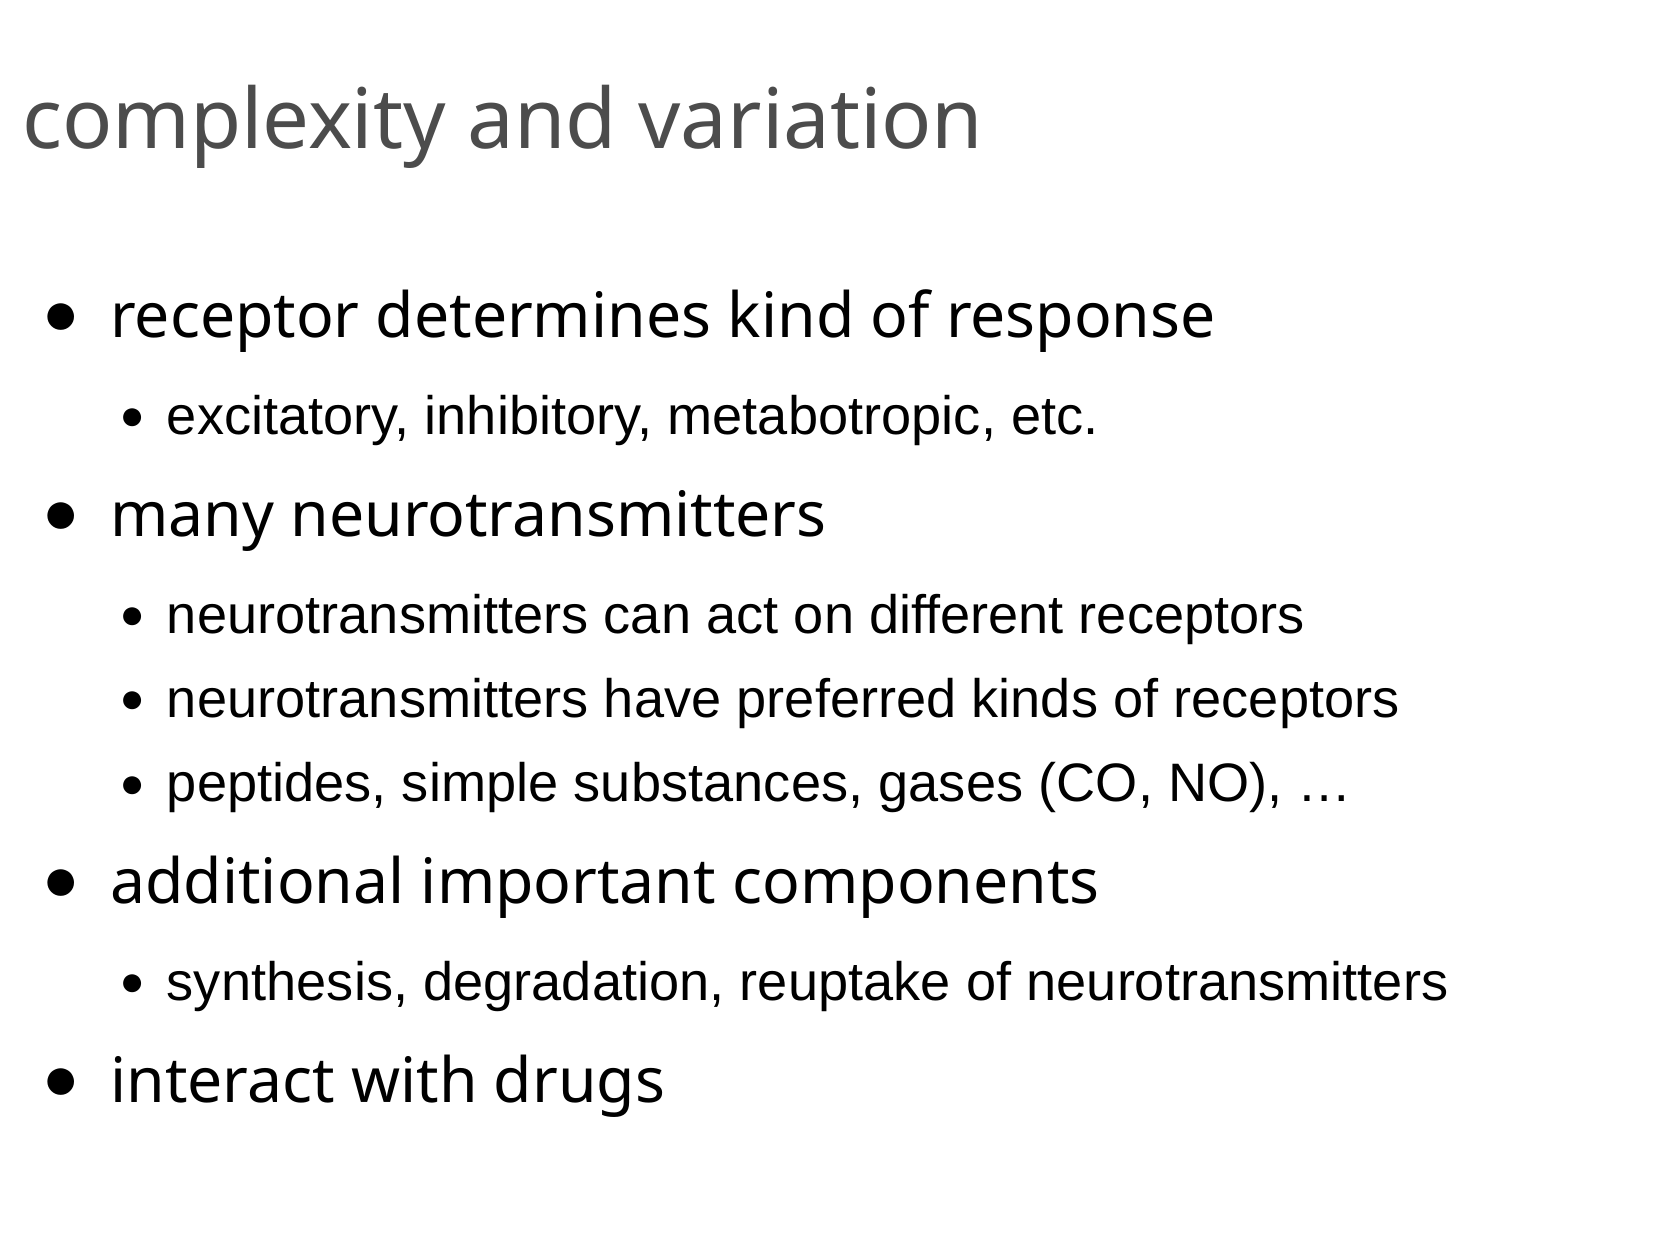

# complexity and variation
receptor determines kind of response
excitatory, inhibitory, metabotropic, etc.
many neurotransmitters
neurotransmitters can act on different receptors
neurotransmitters have preferred kinds of receptors
peptides, simple substances, gases (CO, NO), …
additional important components
synthesis, degradation, reuptake of neurotransmitters
interact with drugs